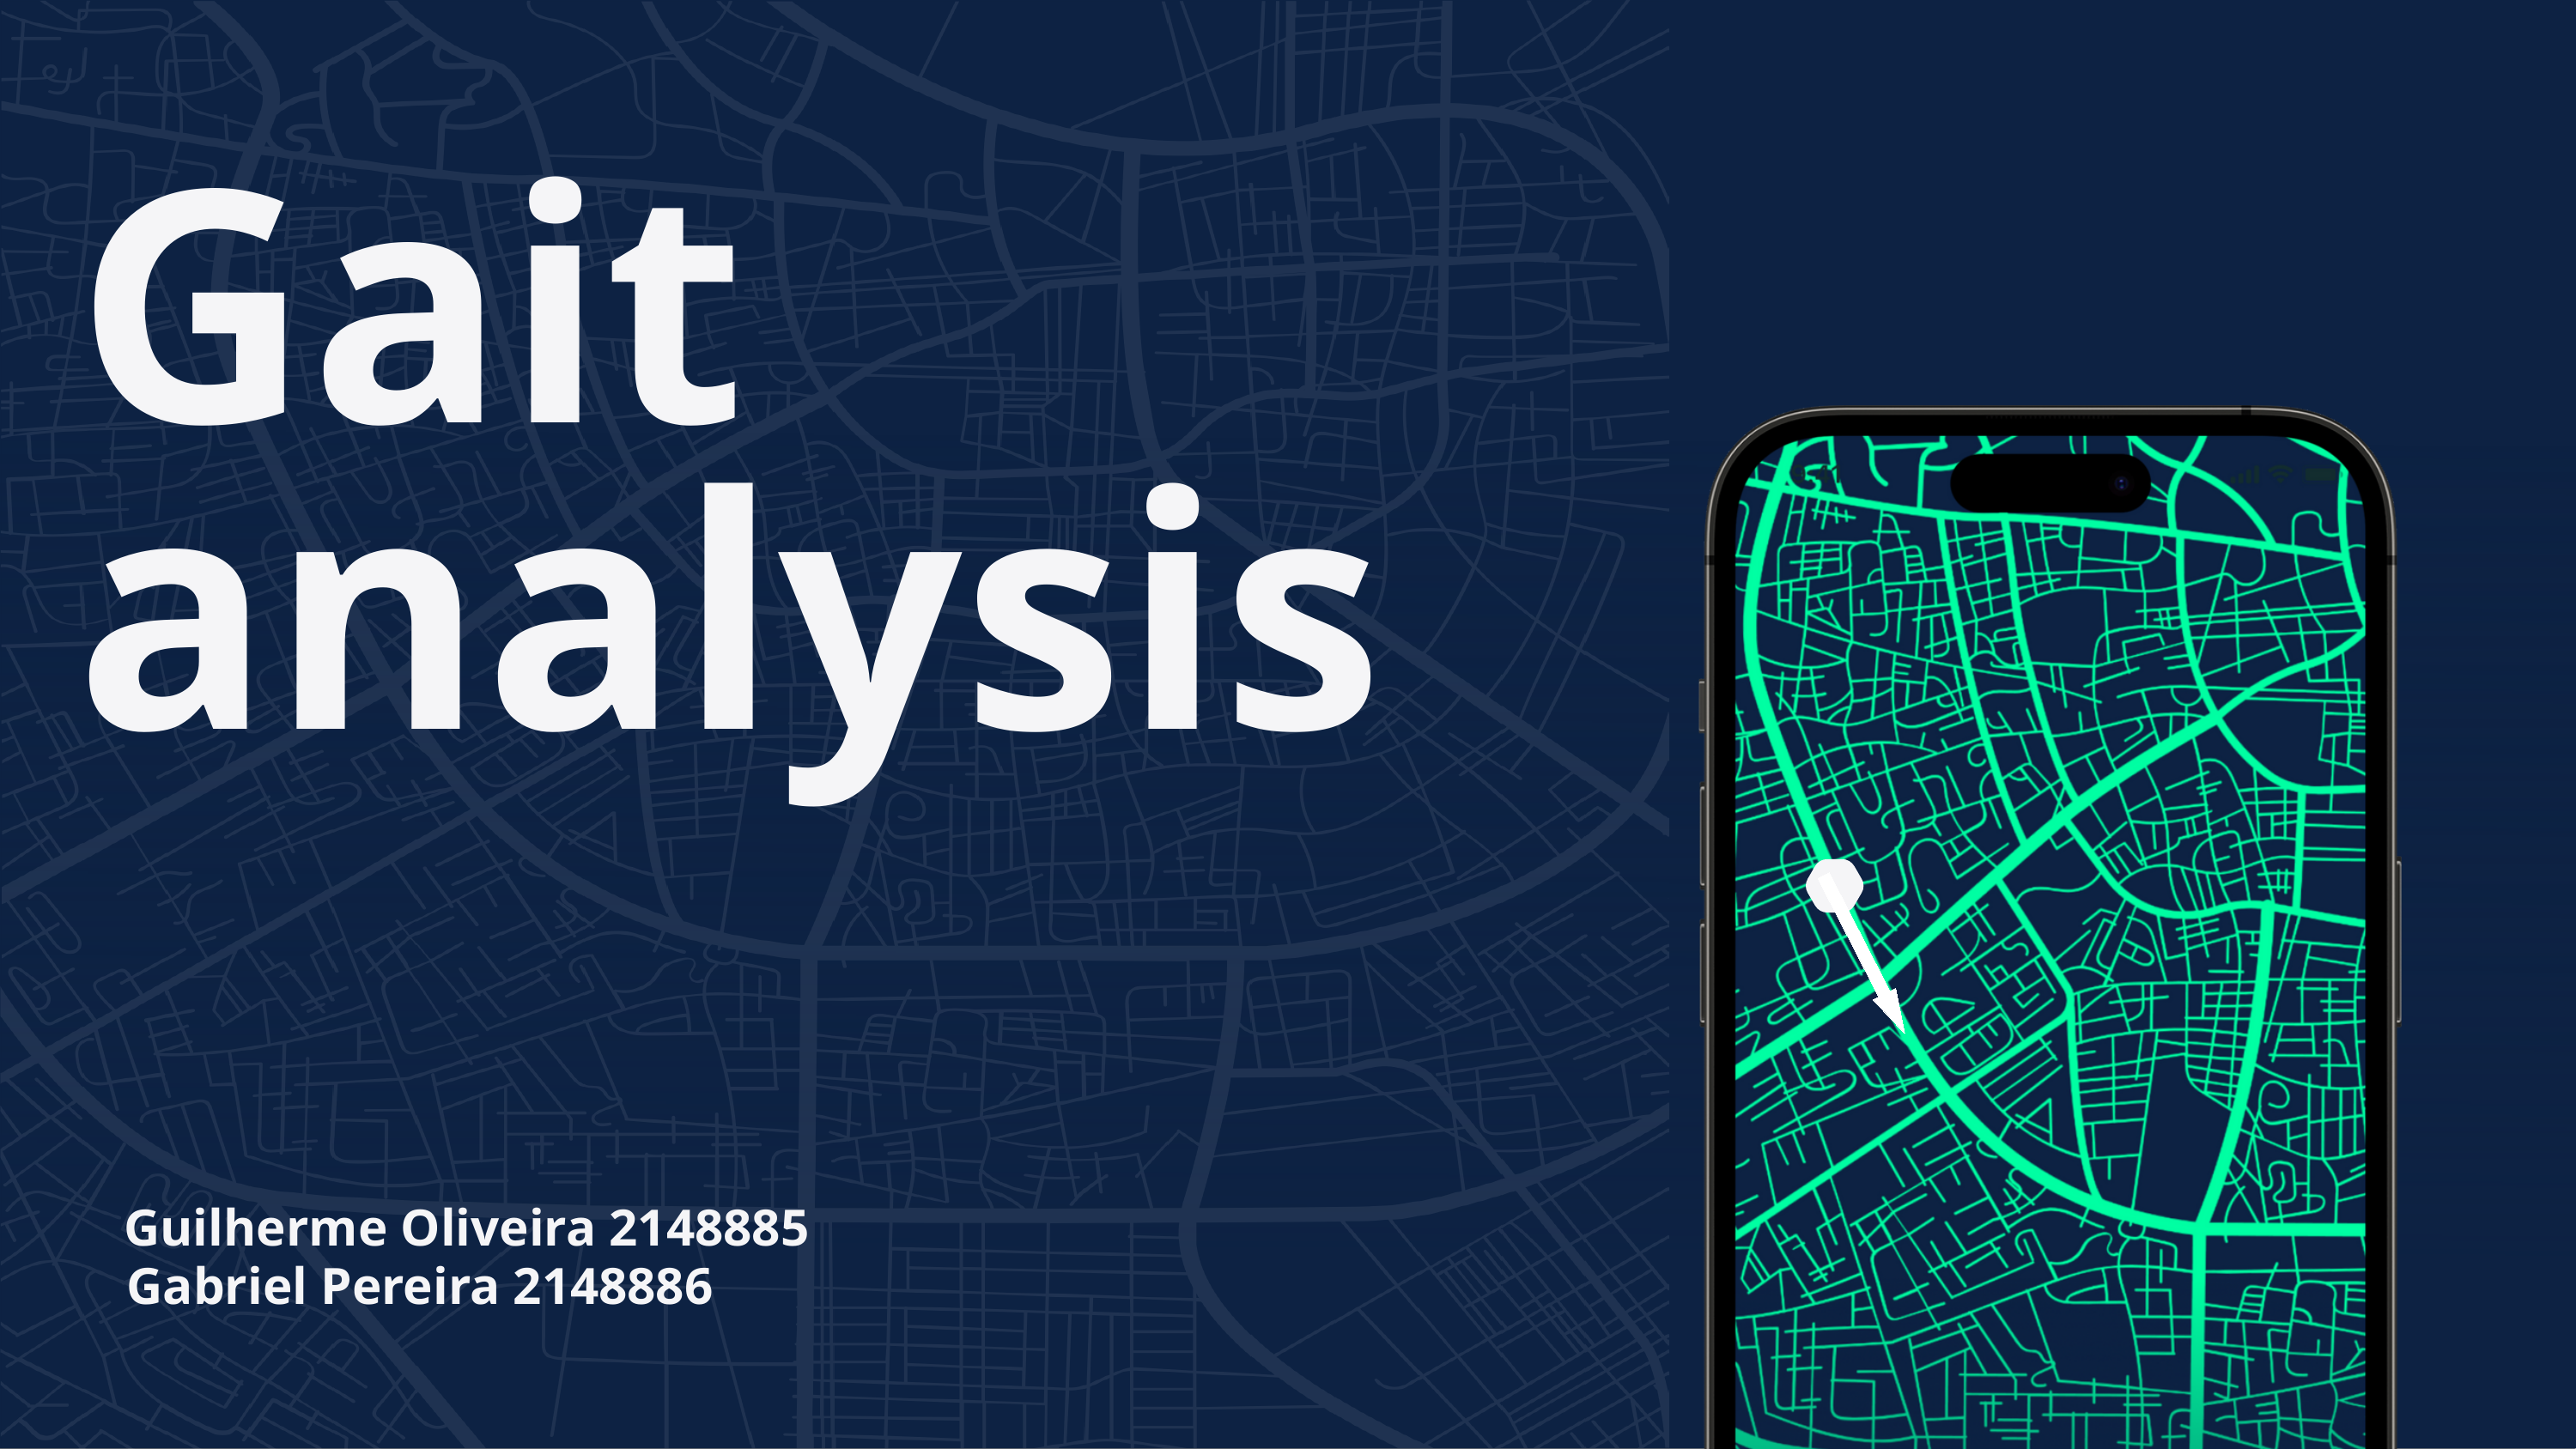

Gait analysis
Guilherme Oliveira 2148885
Gabriel Pereira 2148886